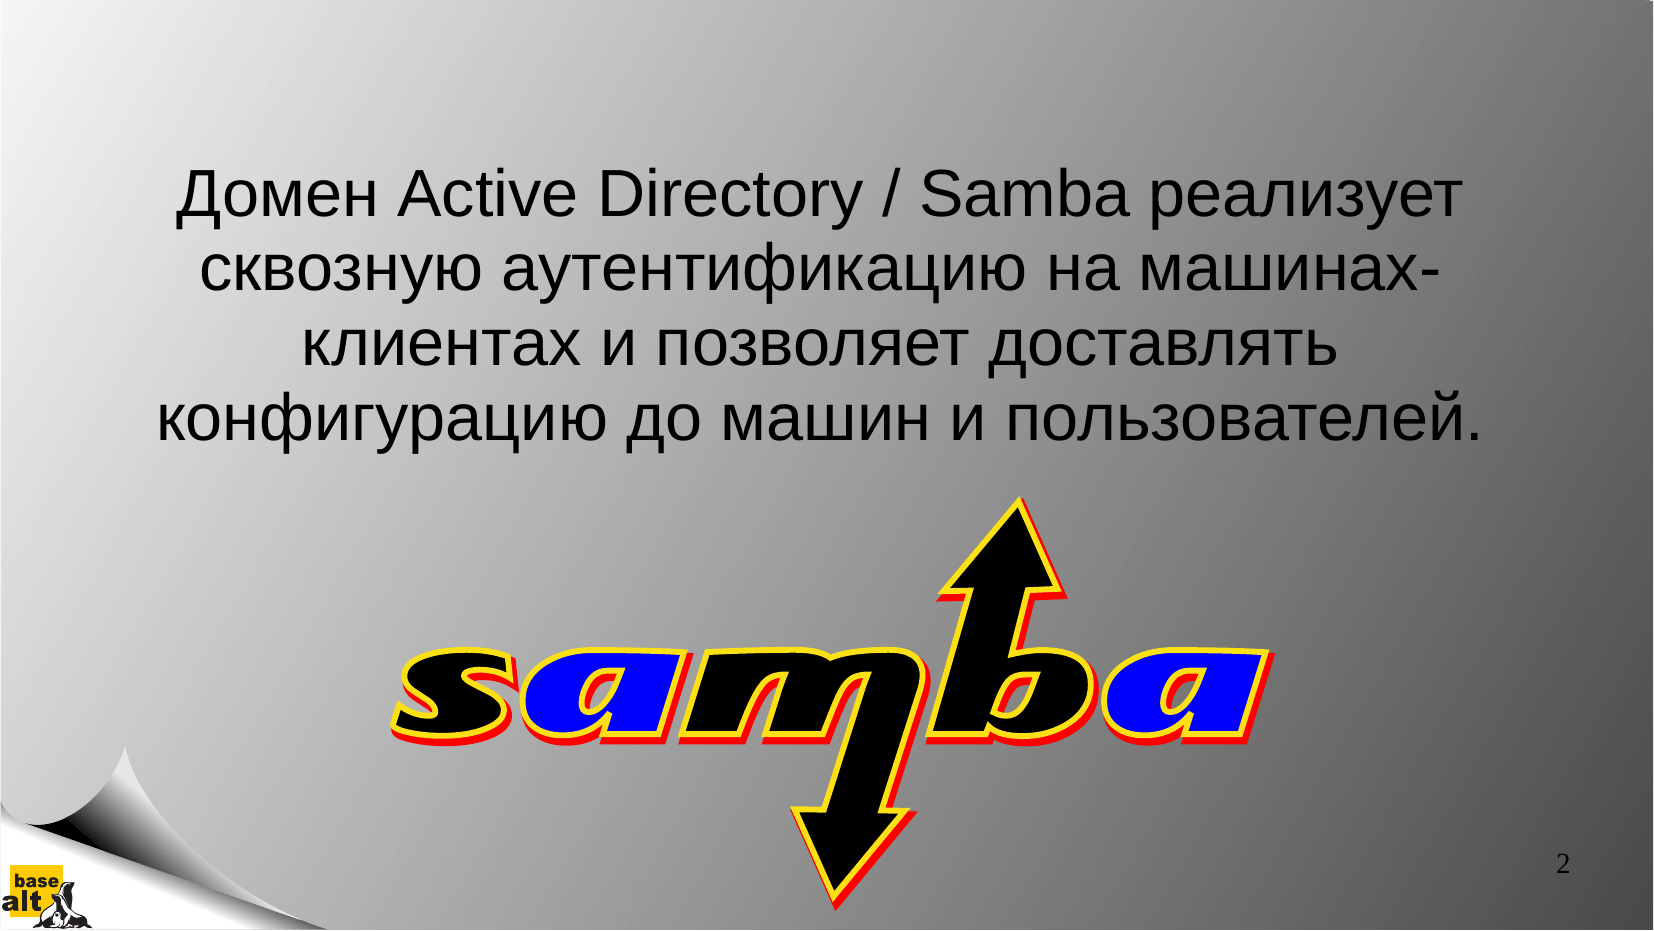

# Домен Active Directory / Samba реализует сквозную аутентификацию на машинах-клиентах и позволяет доставлять конфигурацию до машин и пользователей.
2